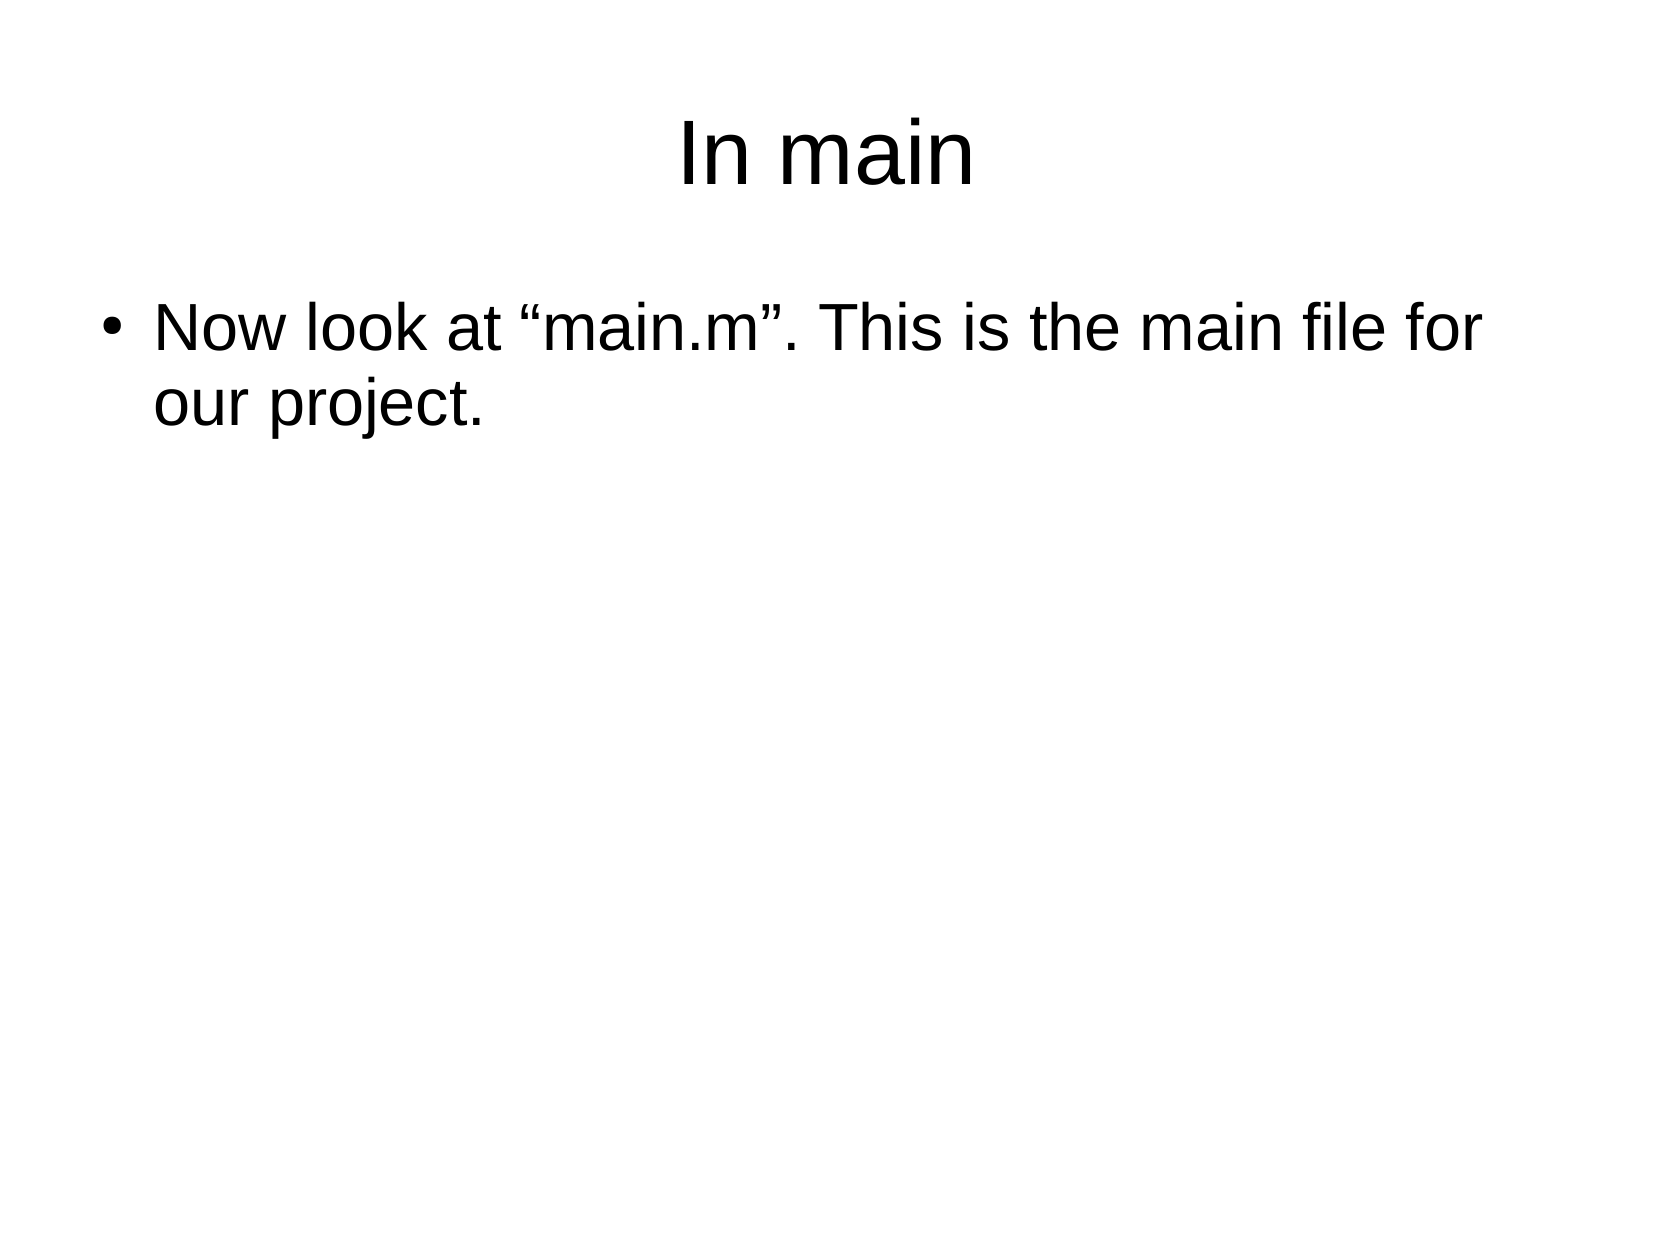

# In main
Now look at “main.m”. This is the main file for our project.